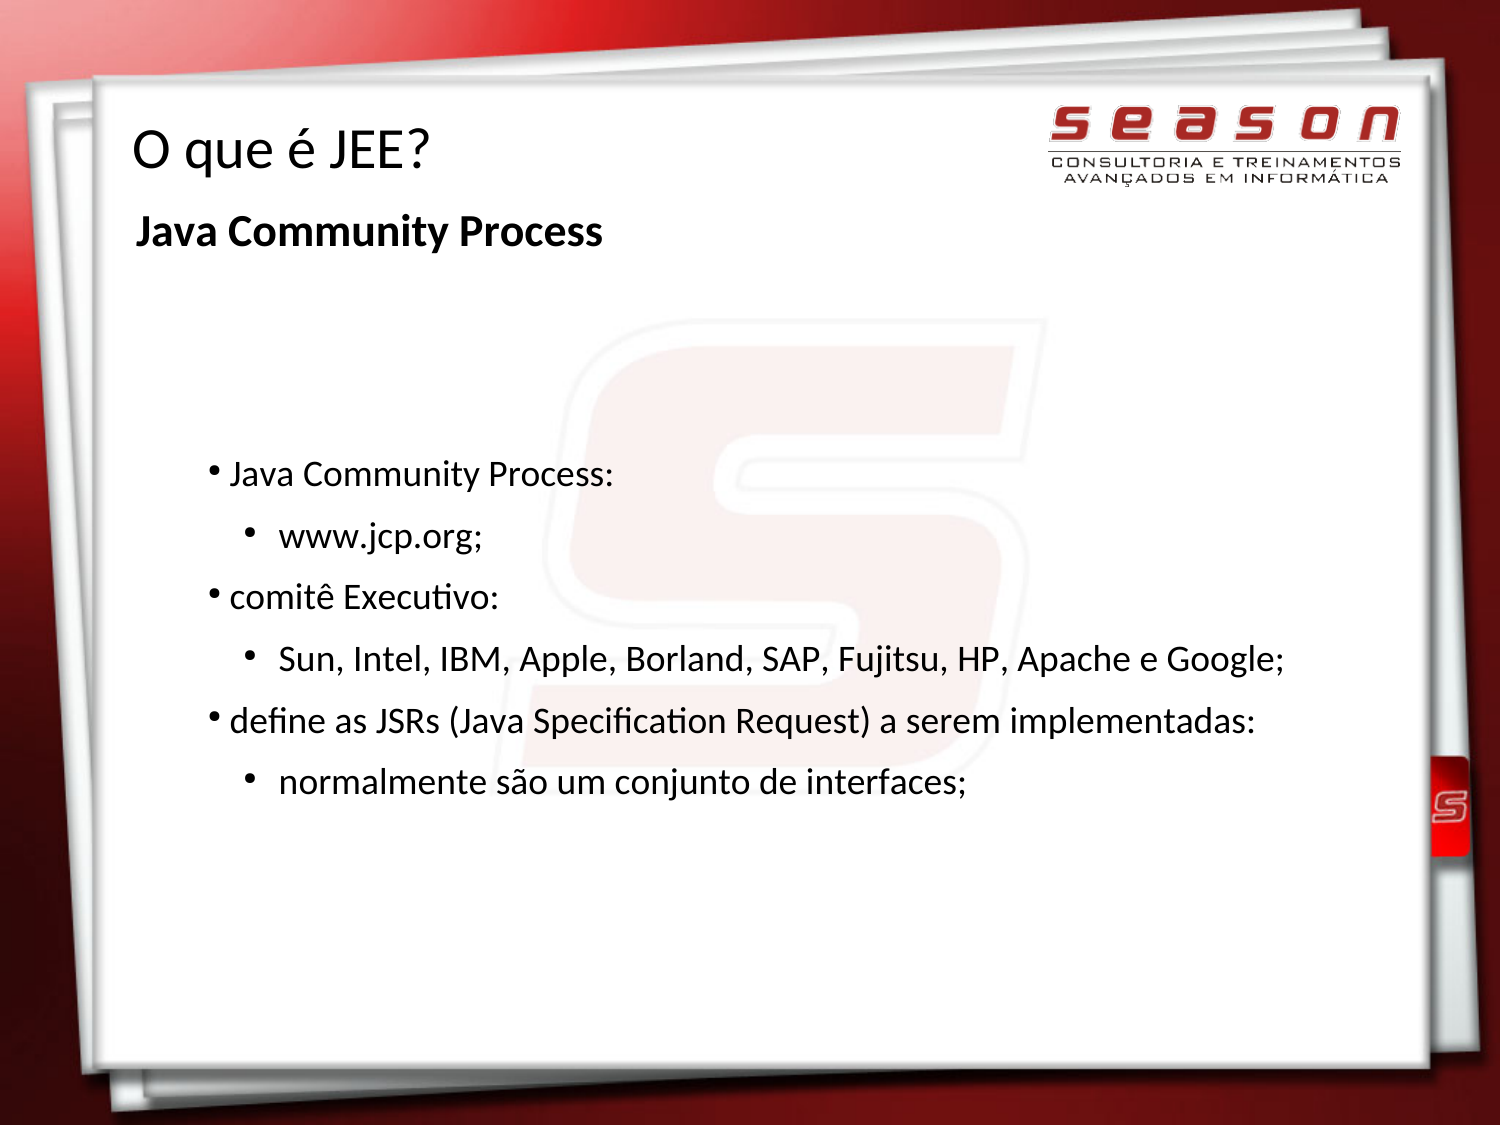

# O que é JEE?
Java Community Process
 Java Community Process:
www.jcp.org;
 comitê Executivo:
Sun, Intel, IBM, Apple, Borland, SAP, Fujitsu, HP, Apache e Google;
 define as JSRs (Java Specification Request) a serem implementadas:
normalmente são um conjunto de interfaces;